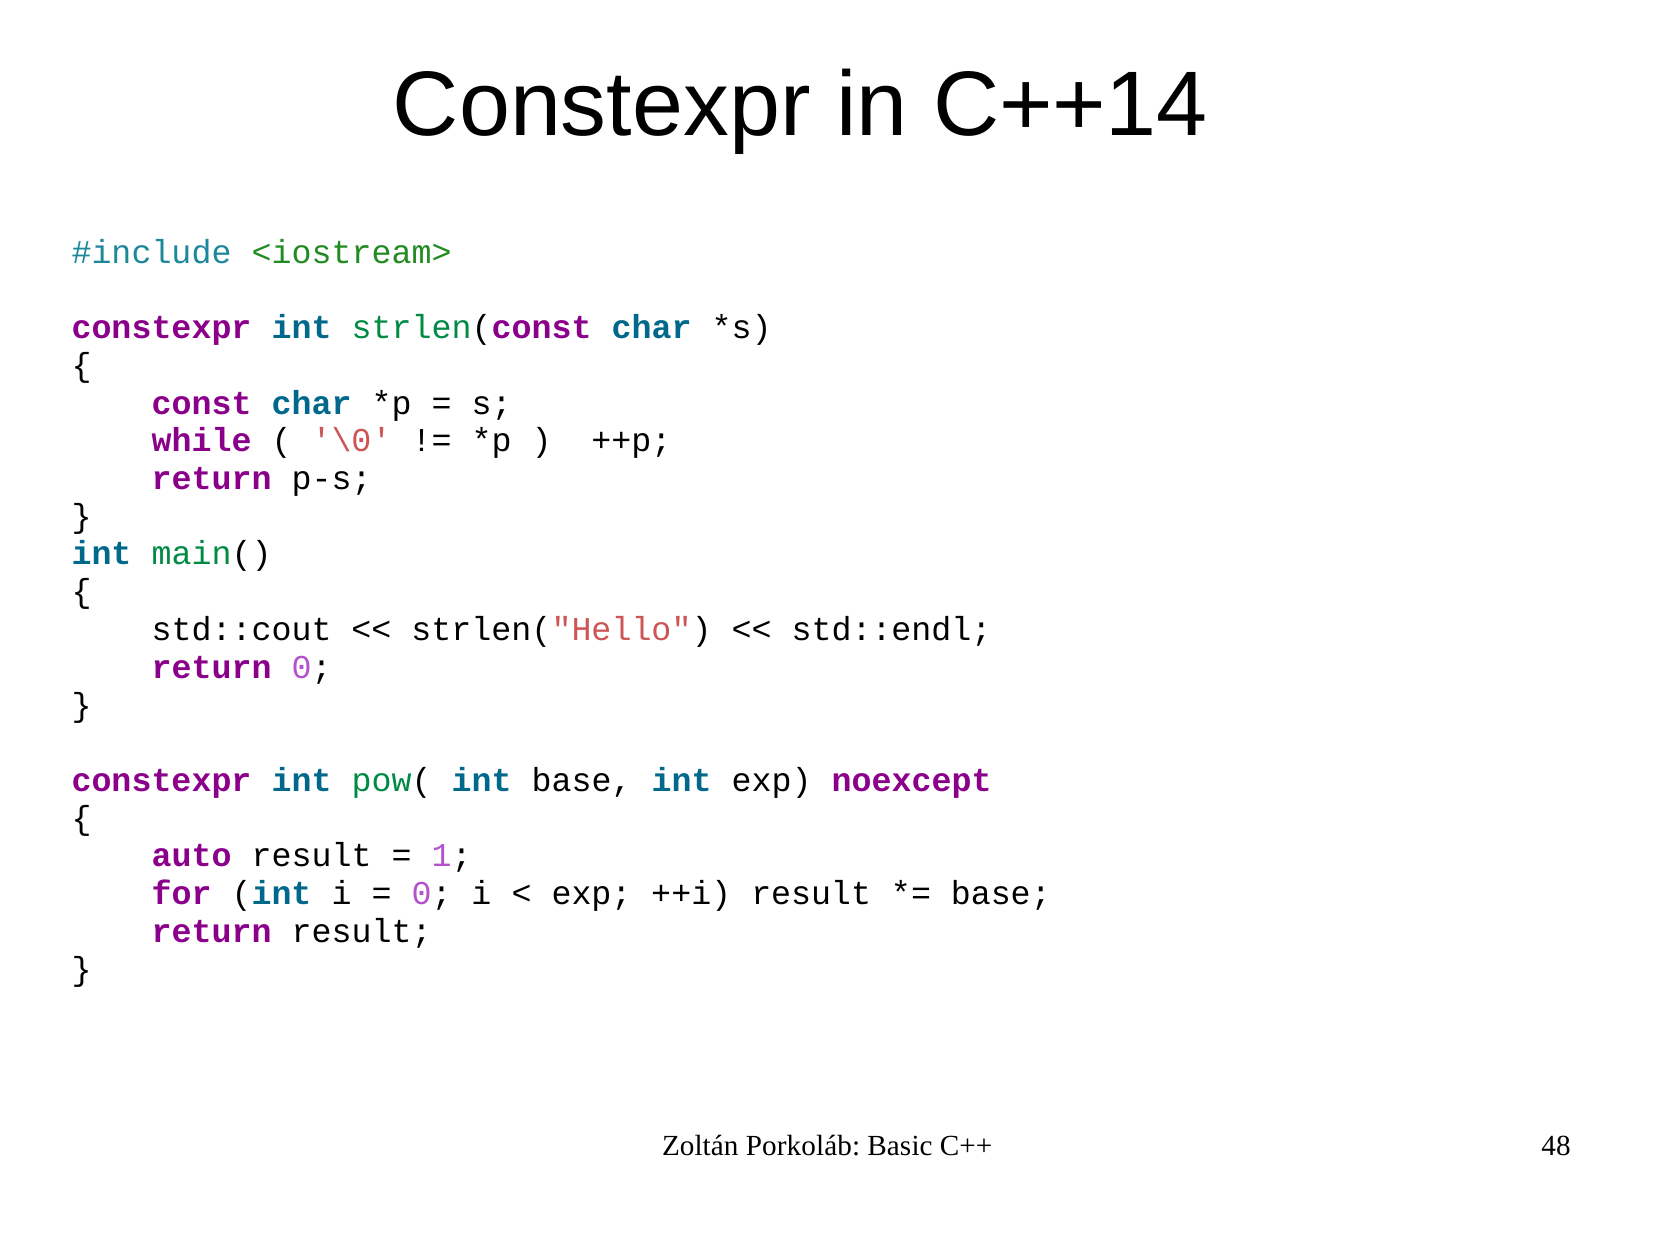

# Constexpr in C++14
#include <iostream>
constexpr int strlen(const char *s)
{
 const char *p = s;
 while ( '\0' != *p ) ++p;
 return p-s;
}
int main()
{
 std::cout << strlen("Hello") << std::endl;
 return 0;
}
constexpr int pow( int base, int exp) noexcept
{
 auto result = 1;
 for (int i = 0; i < exp; ++i) result *= base;
 return result;
}
Zoltán Porkoláb: Basic C++
48